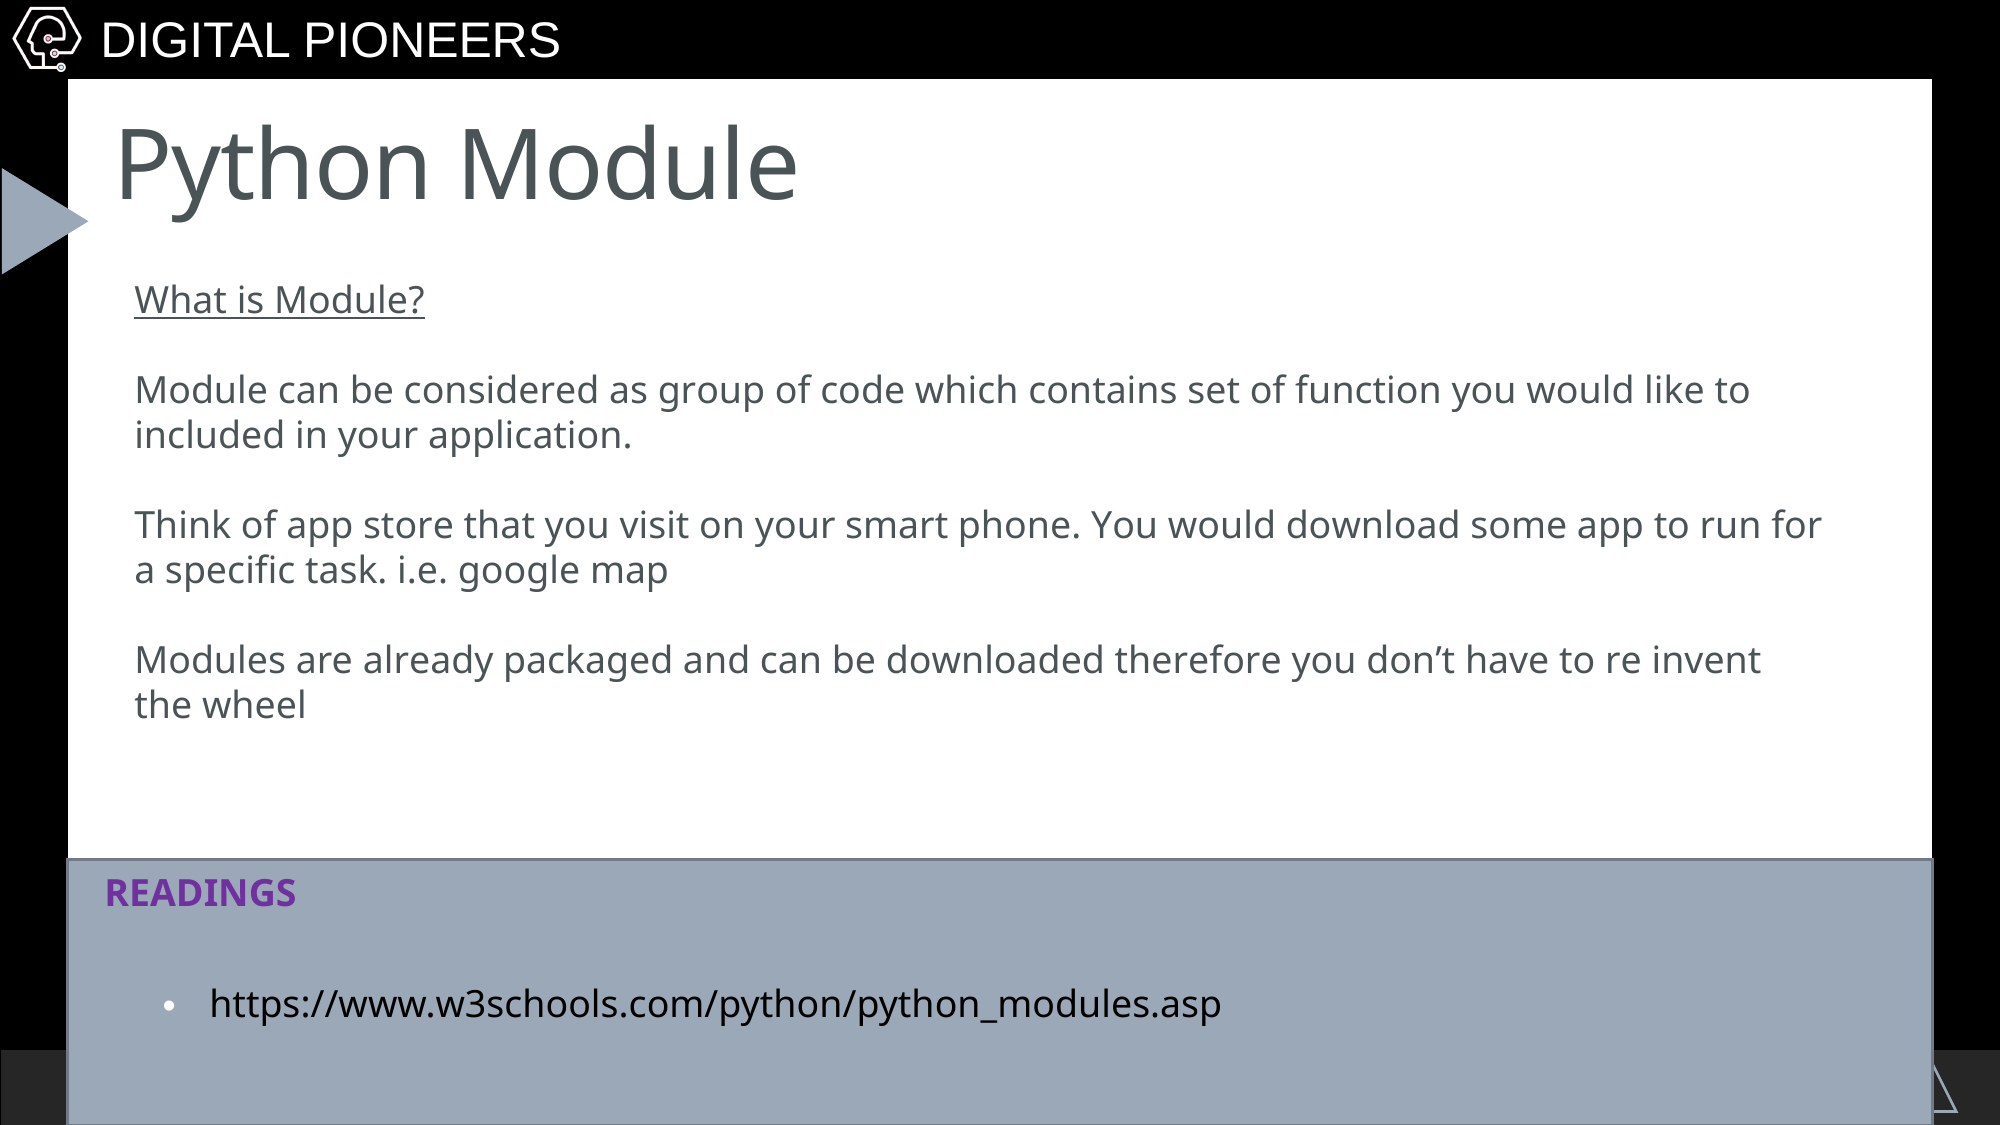

DIGITAL PIONEERS
# Python Module
What is Module?
Module can be considered as group of code which contains set of function you would like to included in your application.
Think of app store that you visit on your smart phone. You would download some app to run for a specific task. i.e. google map
Modules are already packaged and can be downloaded therefore you don’t have to re invent the wheel
READINGS
https://www.w3schools.com/python/python_modules.asp